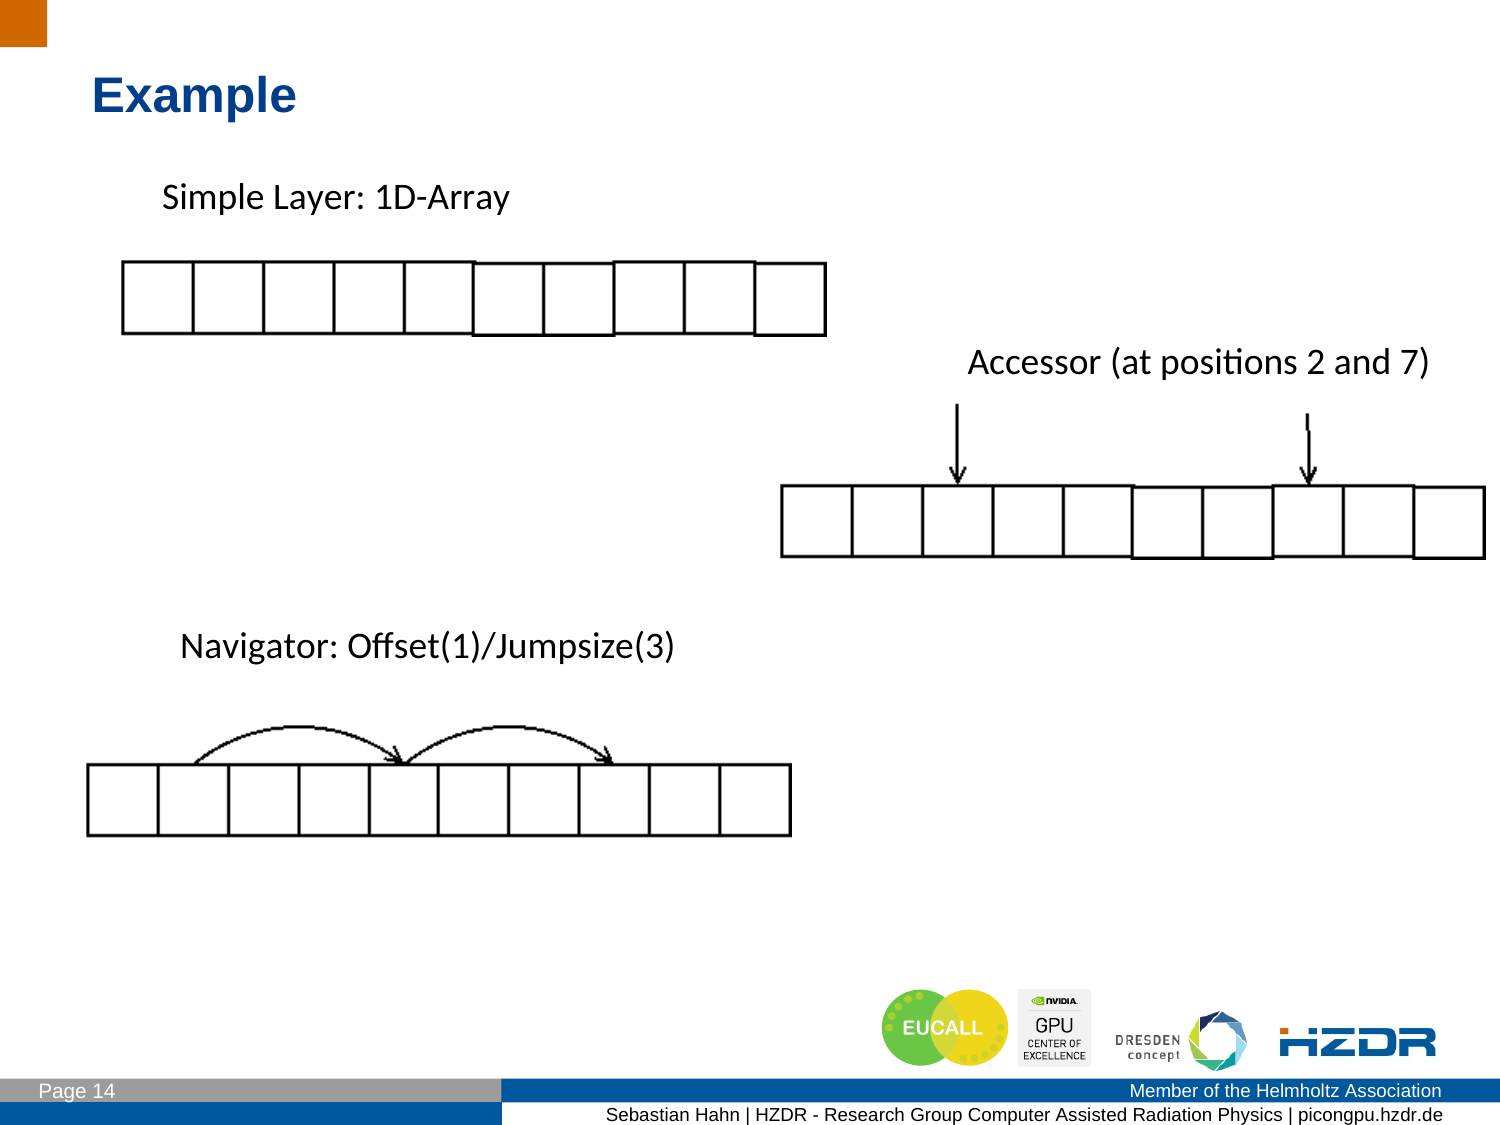

# Example
Simple Layer: 1D-Array
Accessor (at positions 2 and 7)
Navigator: Offset(1)/Jumpsize(3)